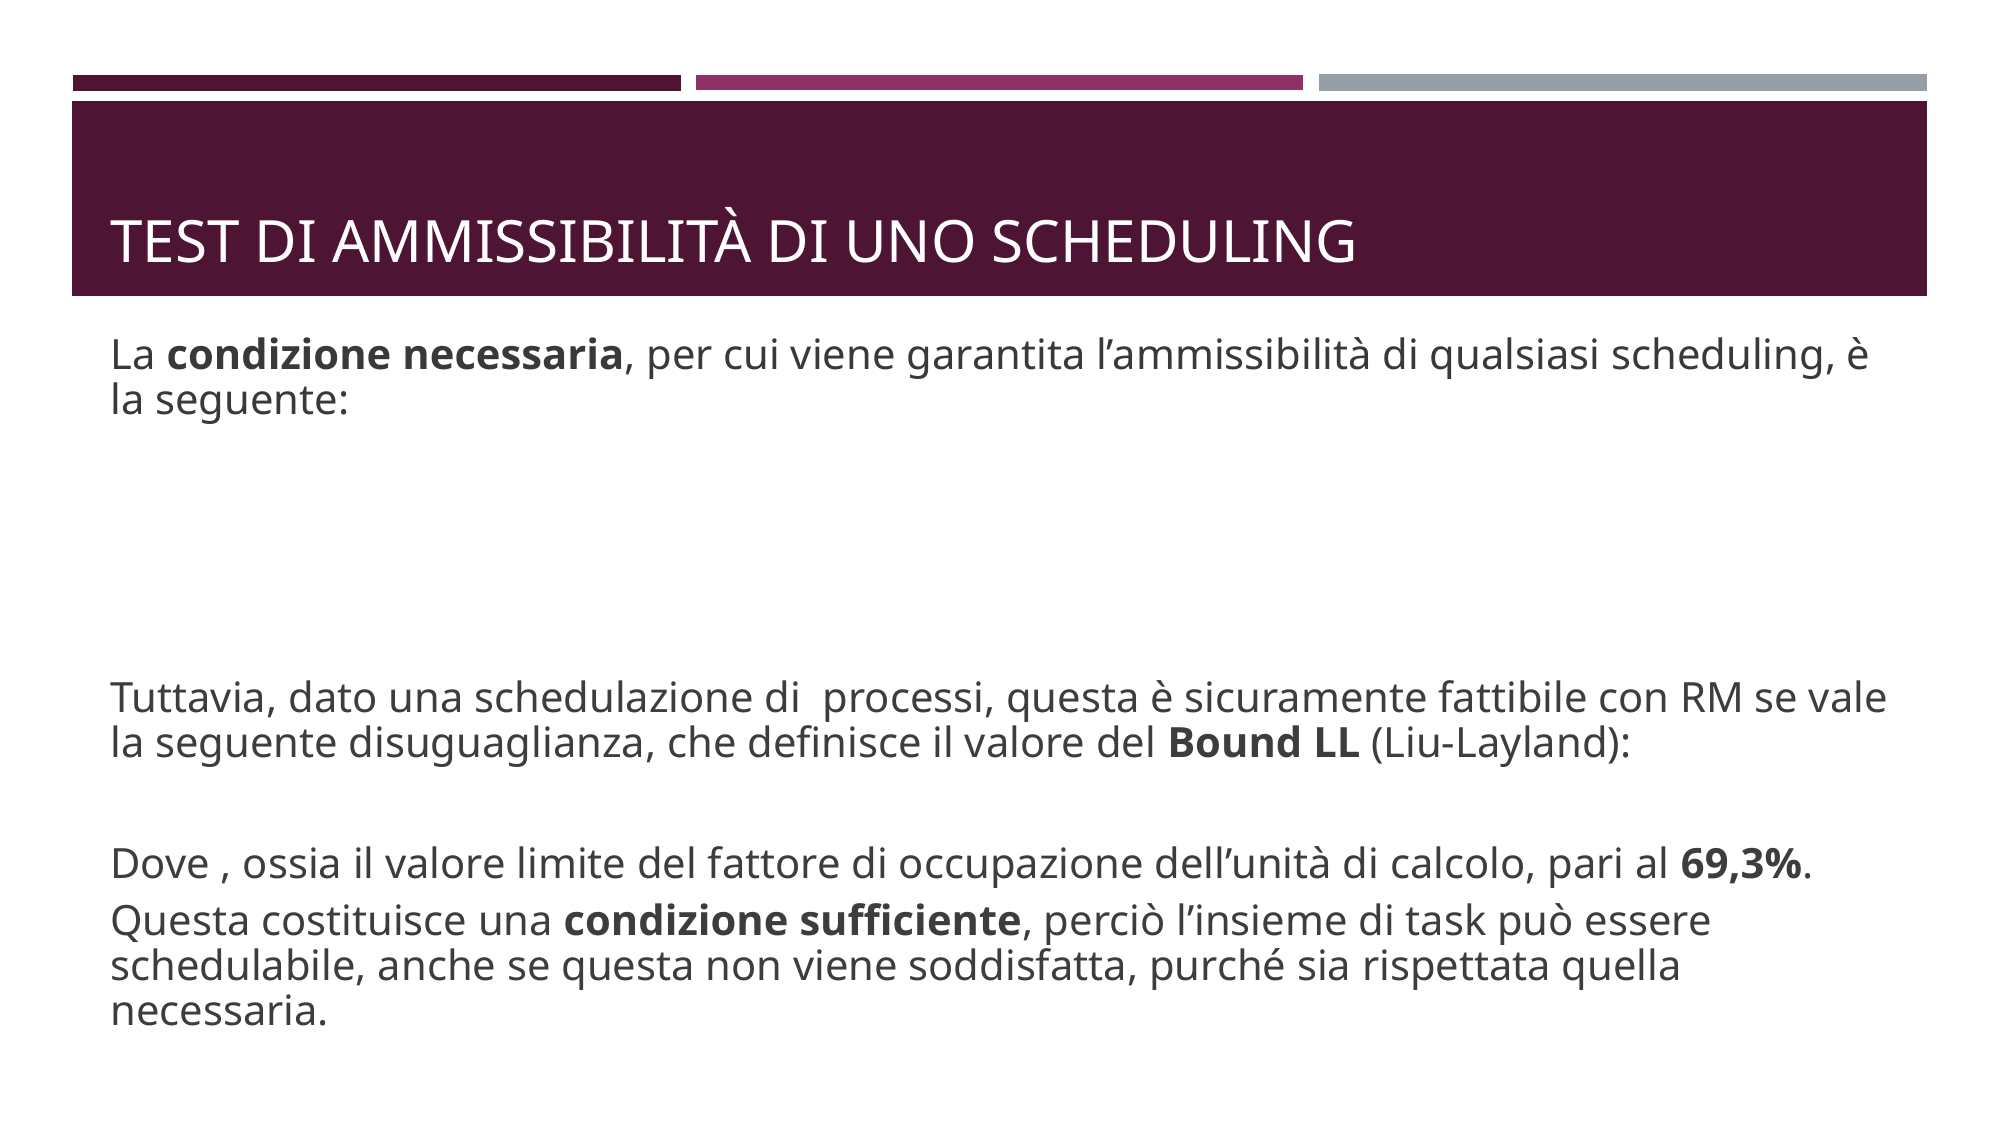

# Test di ammissibilità di uno scheduling
La condizione necessaria, per cui viene garantita l’ammissibilità di qualsiasi scheduling, è la seguente:
Tuttavia, dato una schedulazione di processi, questa è sicuramente fattibile con RM se vale la seguente disuguaglianza, che definisce il valore del Bound LL (Liu-Layland):
Dove , ossia il valore limite del fattore di occupazione dell’unità di calcolo, pari al 69,3%.
Questa costituisce una condizione sufficiente, perciò l’insieme di task può essere schedulabile, anche se questa non viene soddisfatta, purché sia rispettata quella necessaria.